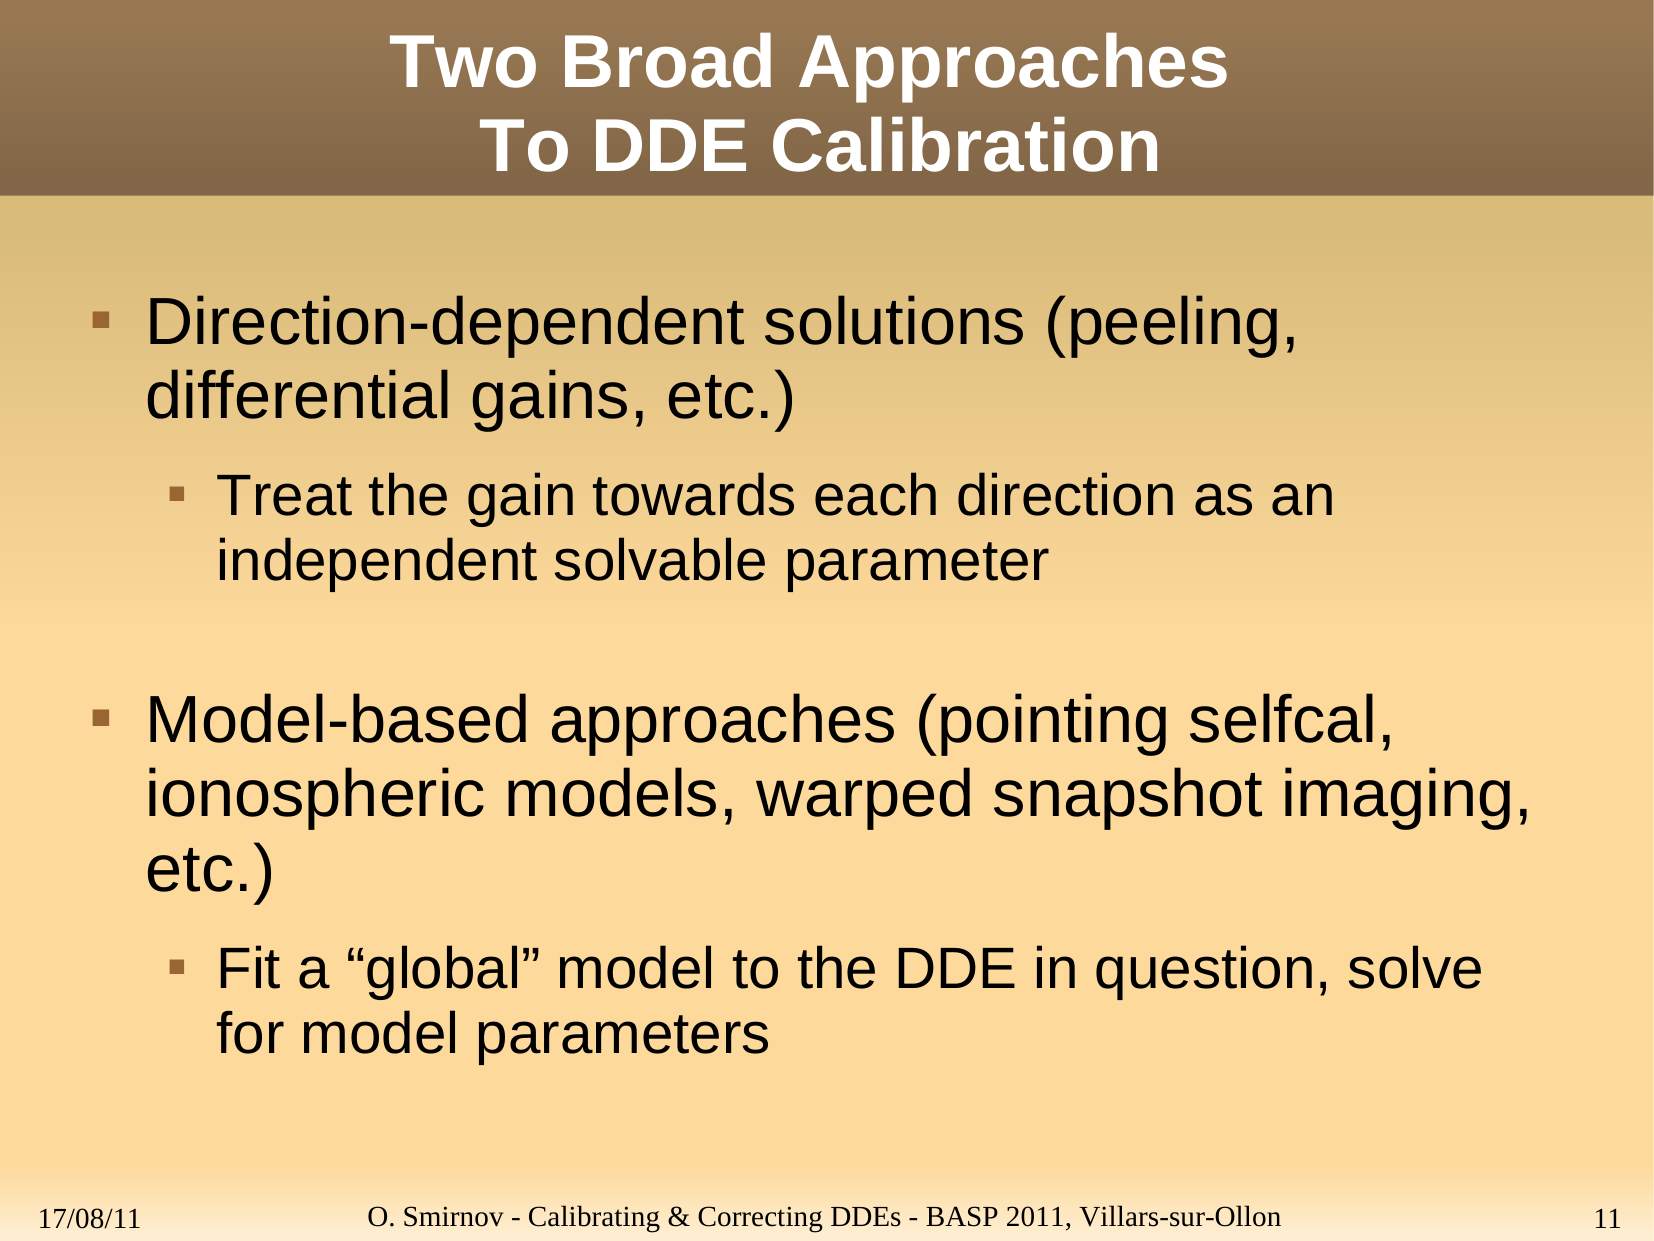

# Two Broad Approaches To DDE Calibration
Direction-dependent solutions (peeling, differential gains, etc.)
Treat the gain towards each direction as an independent solvable parameter
Model-based approaches (pointing selfcal, ionospheric models, warped snapshot imaging, etc.)
Fit a “global” model to the DDE in question, solve for model parameters
O. Smirnov - Calibrating & Correcting DDEs - BASP 2011, Villars-sur-Ollon
17/08/11
11